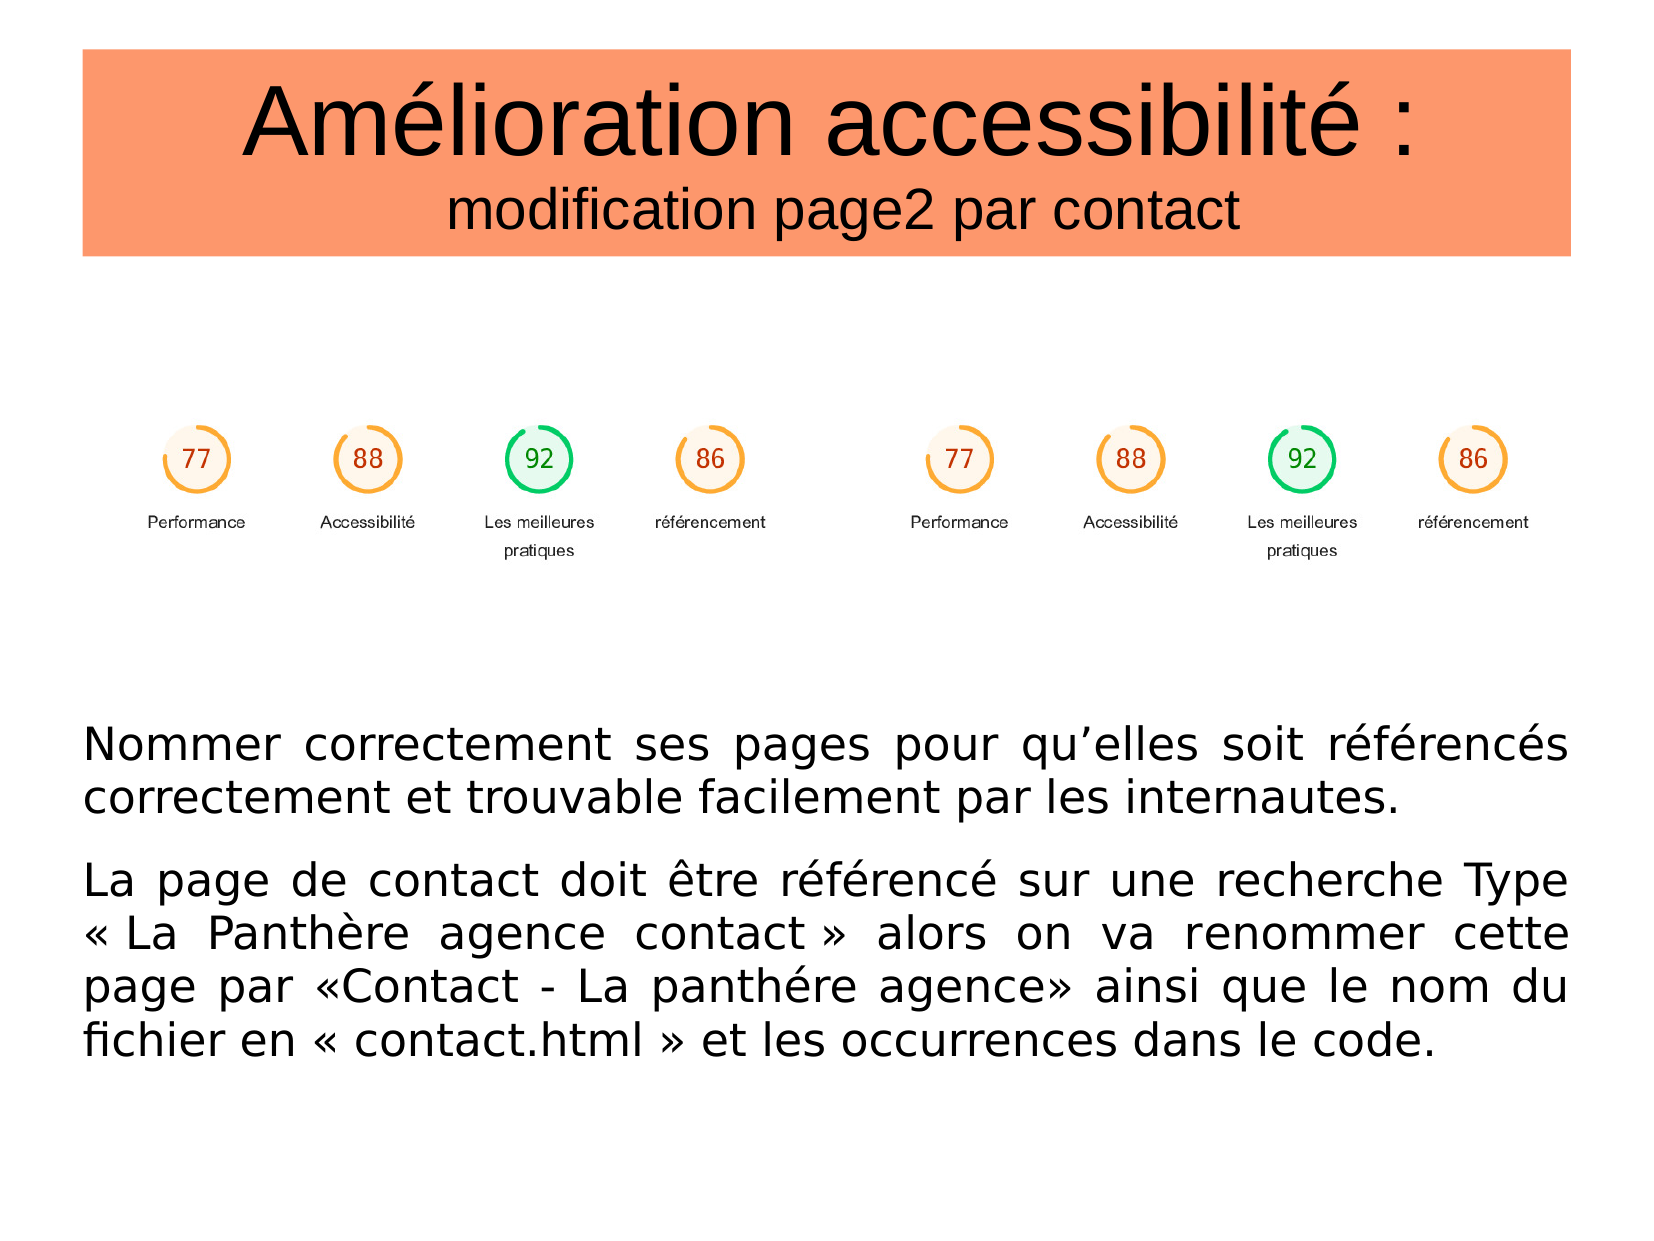

#
Amélioration accessibilité :
modification page2 par contact
Nommer correctement ses pages pour qu’elles soit référencés correctement et trouvable facilement par les internautes.
La page de contact doit être référencé sur une recherche Type « La Panthère agence contact » alors on va renommer cette page par «Contact - La panthére agence» ainsi que le nom du fichier en « contact.html » et les occurrences dans le code.